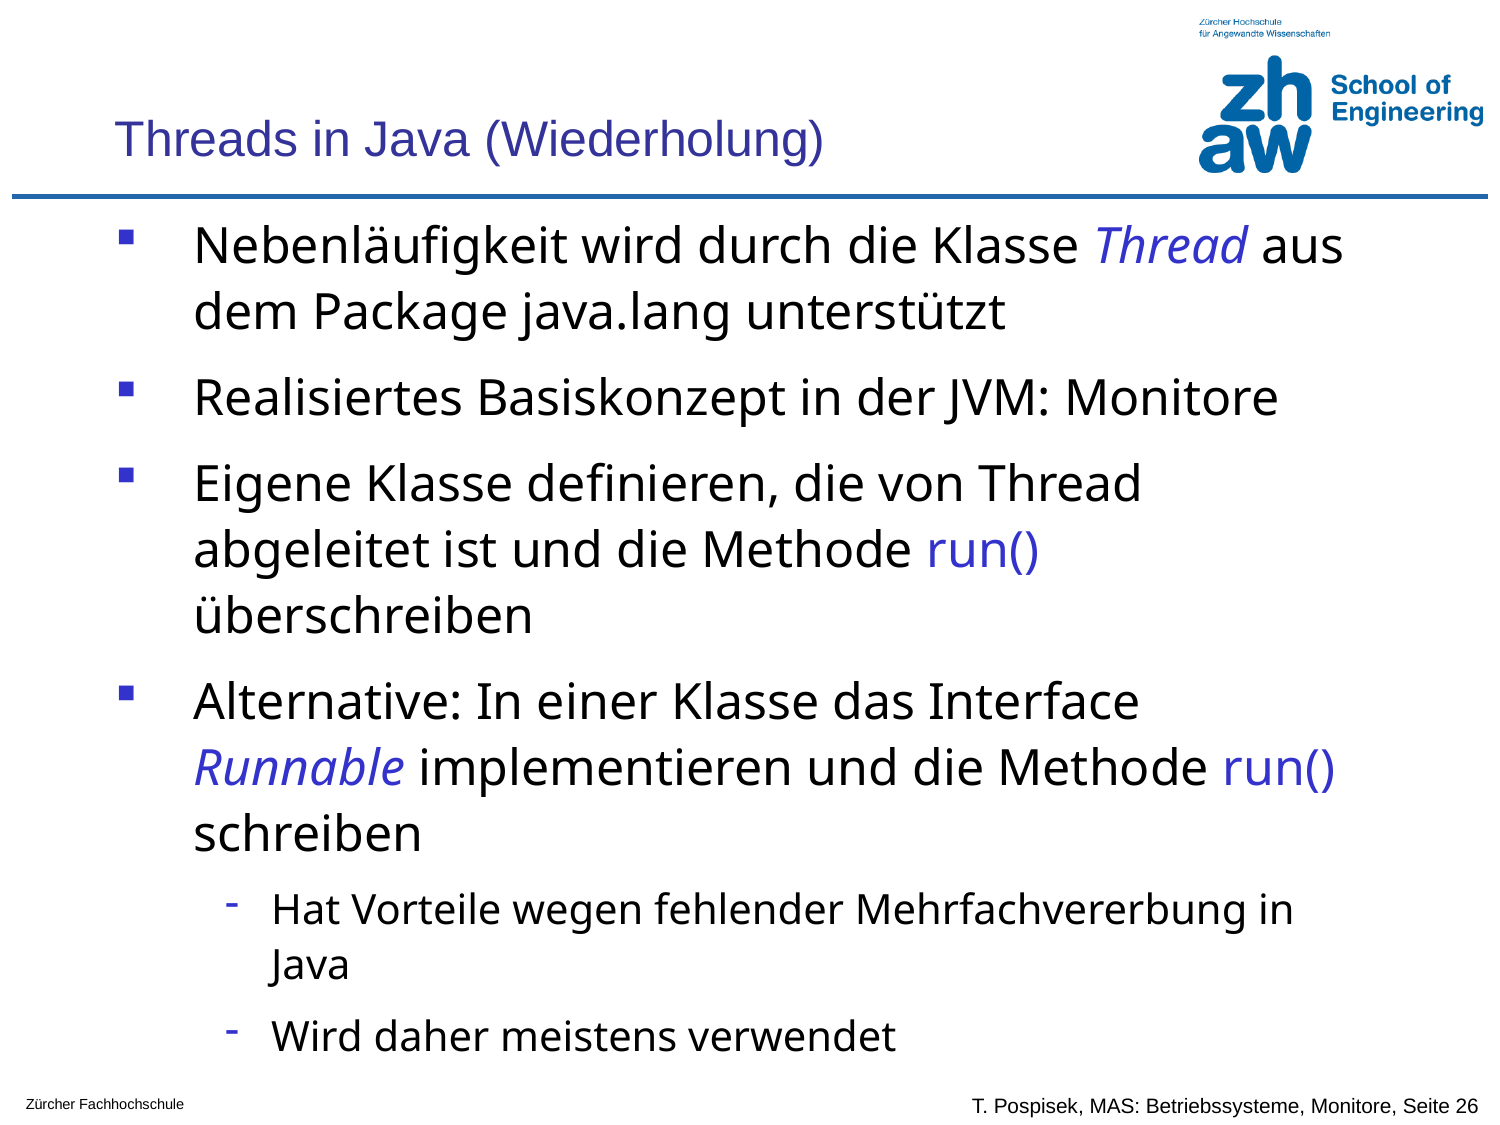

# Threads in Java (Wiederholung)
Nebenläufigkeit wird durch die Klasse Thread aus dem Package java.lang unterstützt
Realisiertes Basiskonzept in der JVM: Monitore
Eigene Klasse definieren, die von Thread abgeleitet ist und die Methode run() überschreiben
Alternative: In einer Klasse das Interface Runnable implementieren und die Methode run() schreiben
Hat Vorteile wegen fehlender Mehrfachvererbung in Java
Wird daher meistens verwendet